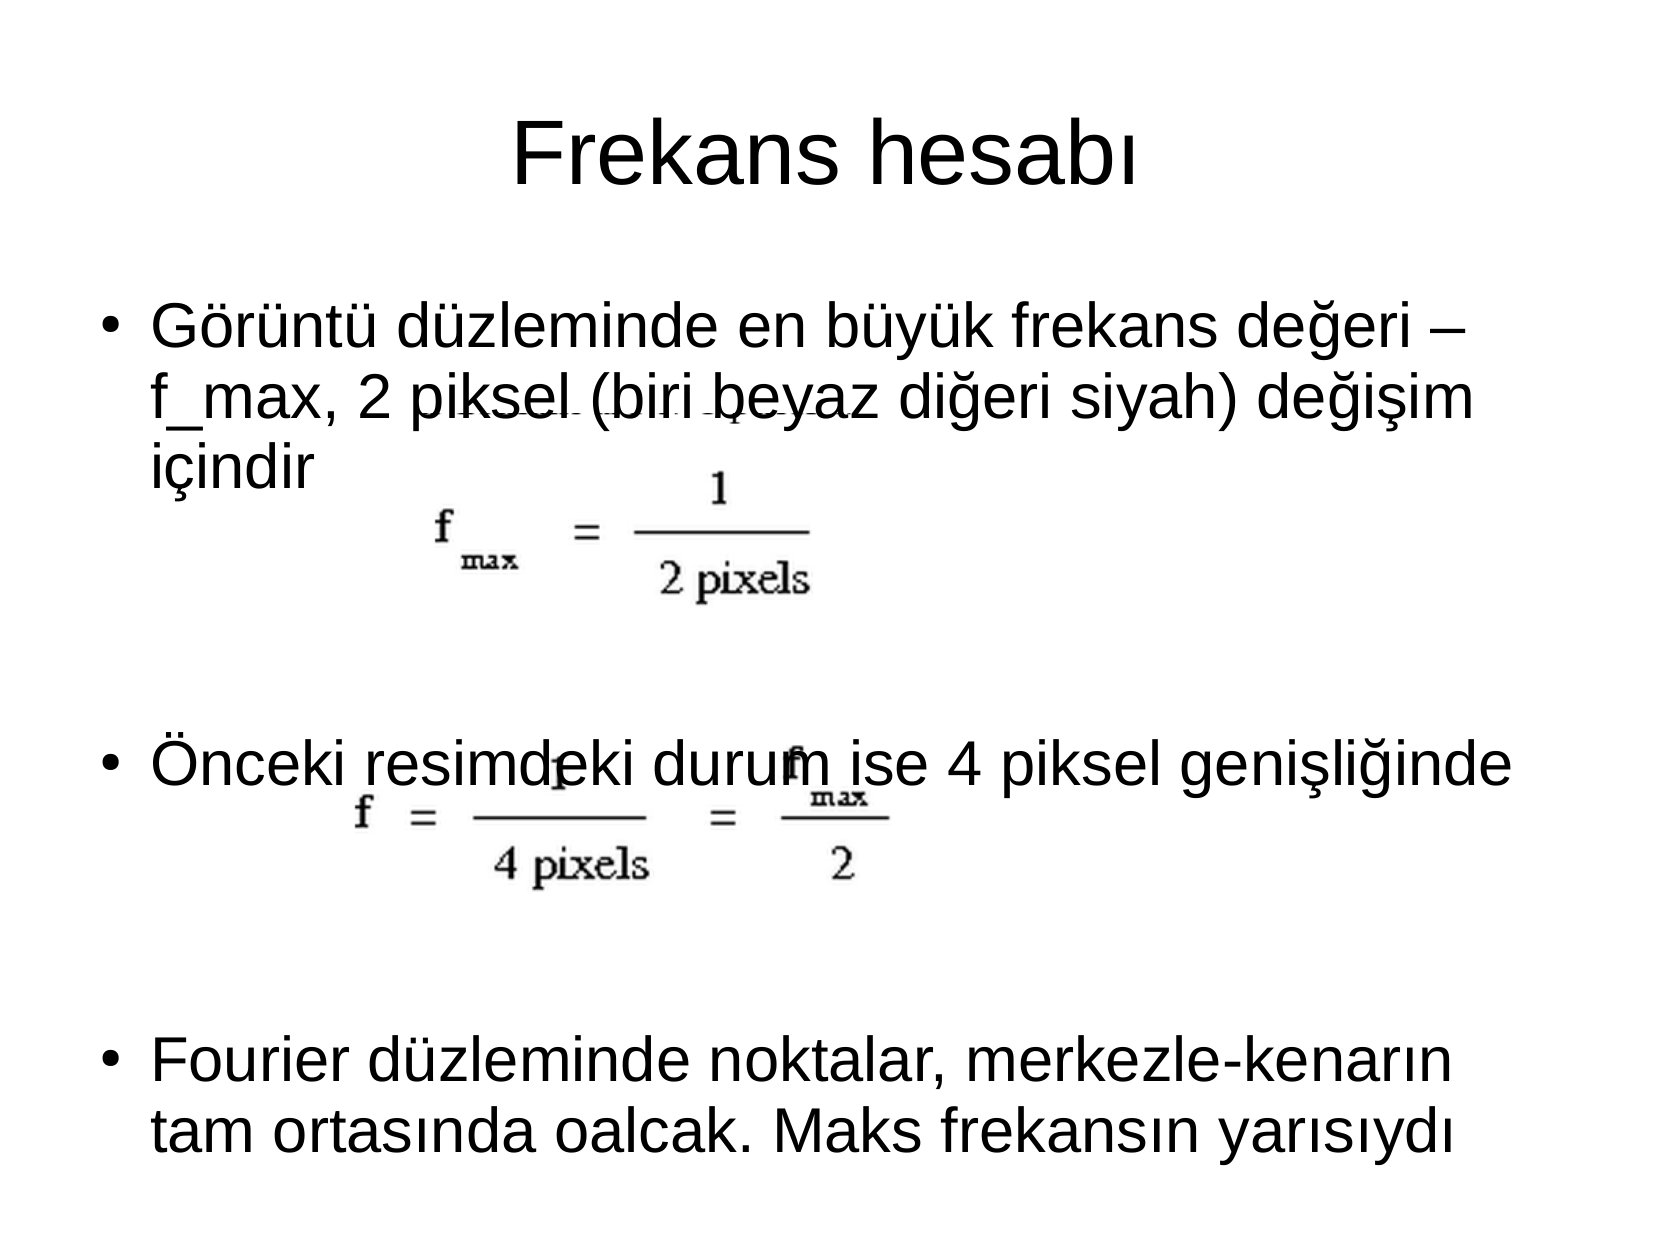

# Frekans hesabı
Görüntü düzleminde en büyük frekans değeri – f_max, 2 piksel (biri beyaz diğeri siyah) değişim içindir
Önceki resimdeki durum ise 4 piksel genişliğinde
Fourier düzleminde noktalar, merkezle-kenarın tam ortasında oalcak. Maks frekansın yarısıydı